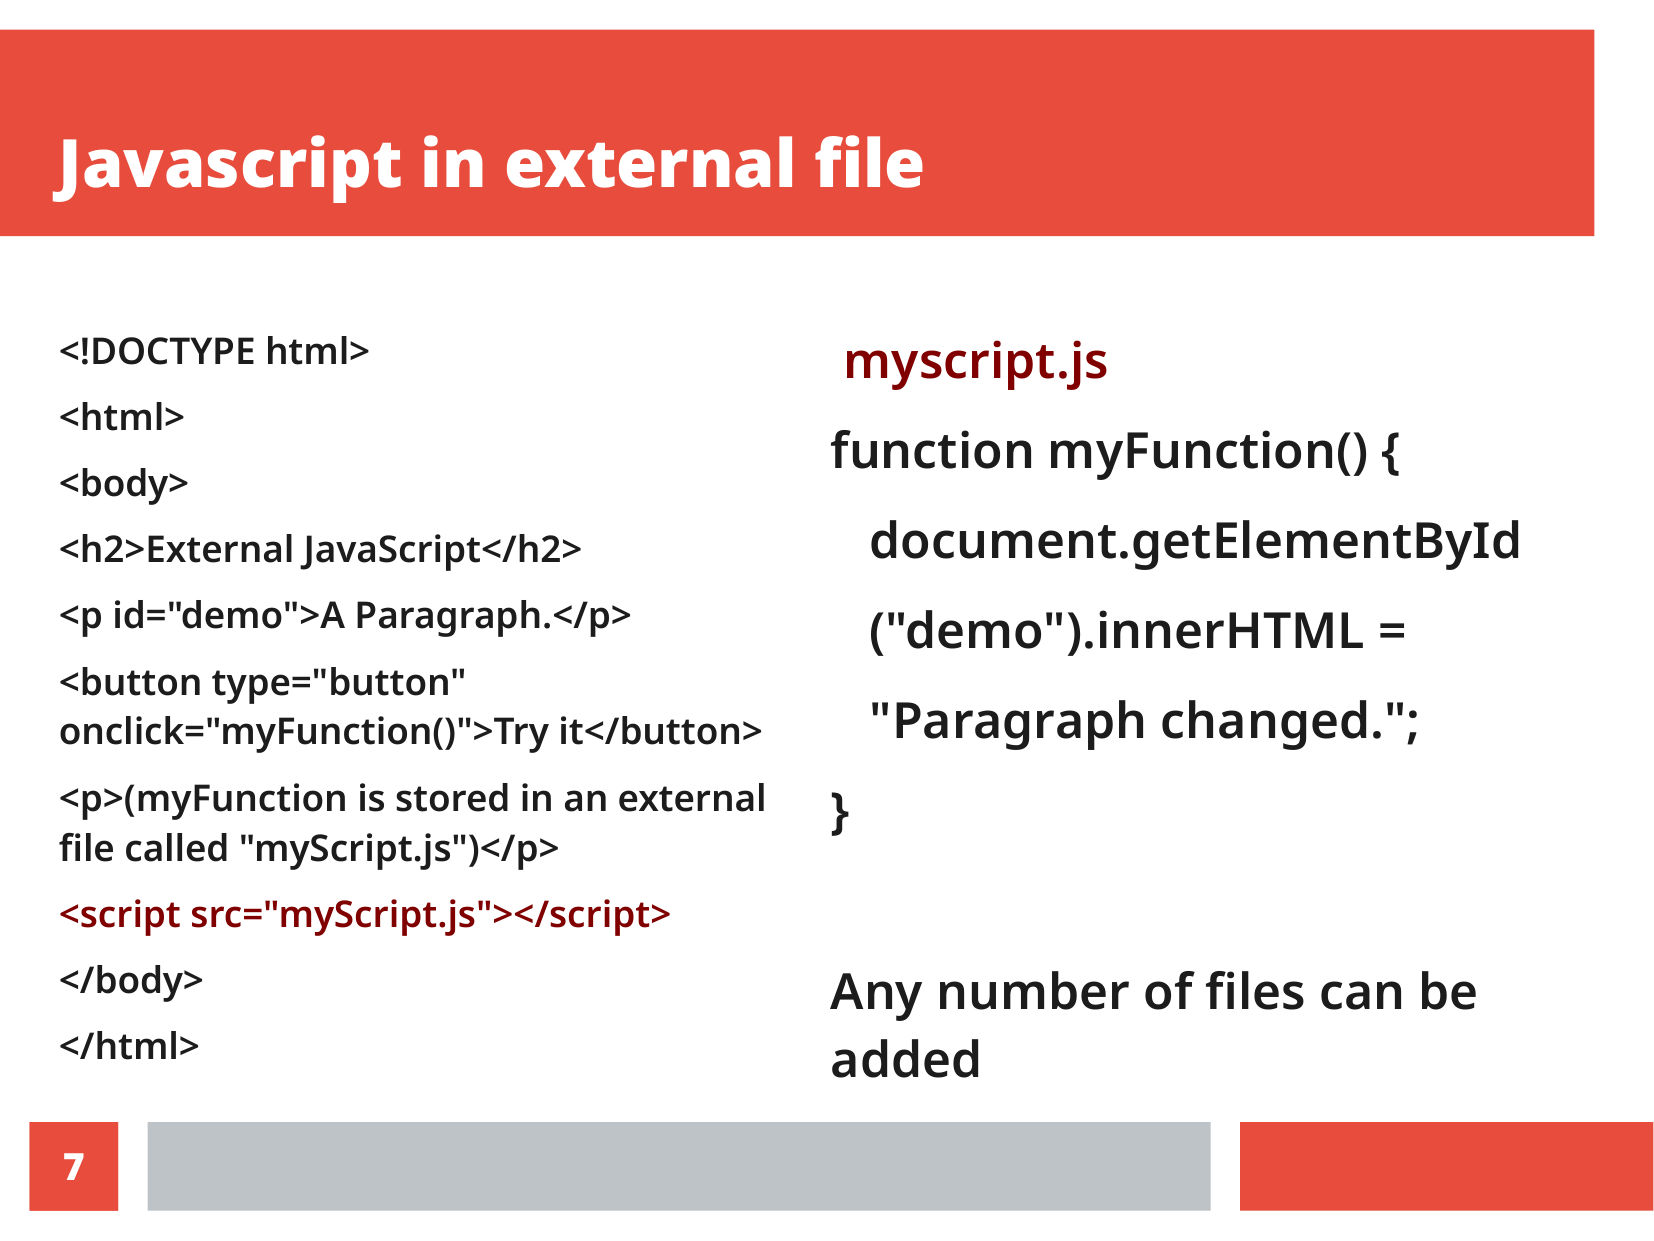

# Javascript in external file
<!DOCTYPE html>
<html>
<body>
<h2>External JavaScript</h2>
<p id="demo">A Paragraph.</p>
<button type="button" onclick="myFunction()">Try it</button>
<p>(myFunction is stored in an external file called "myScript.js")</p>
<script src="myScript.js"></script>
</body>
</html>
 myscript.js
function myFunction() {
 document.getElementById
 ("demo").innerHTML =
 "Paragraph changed.";
}
Any number of files can be added
7